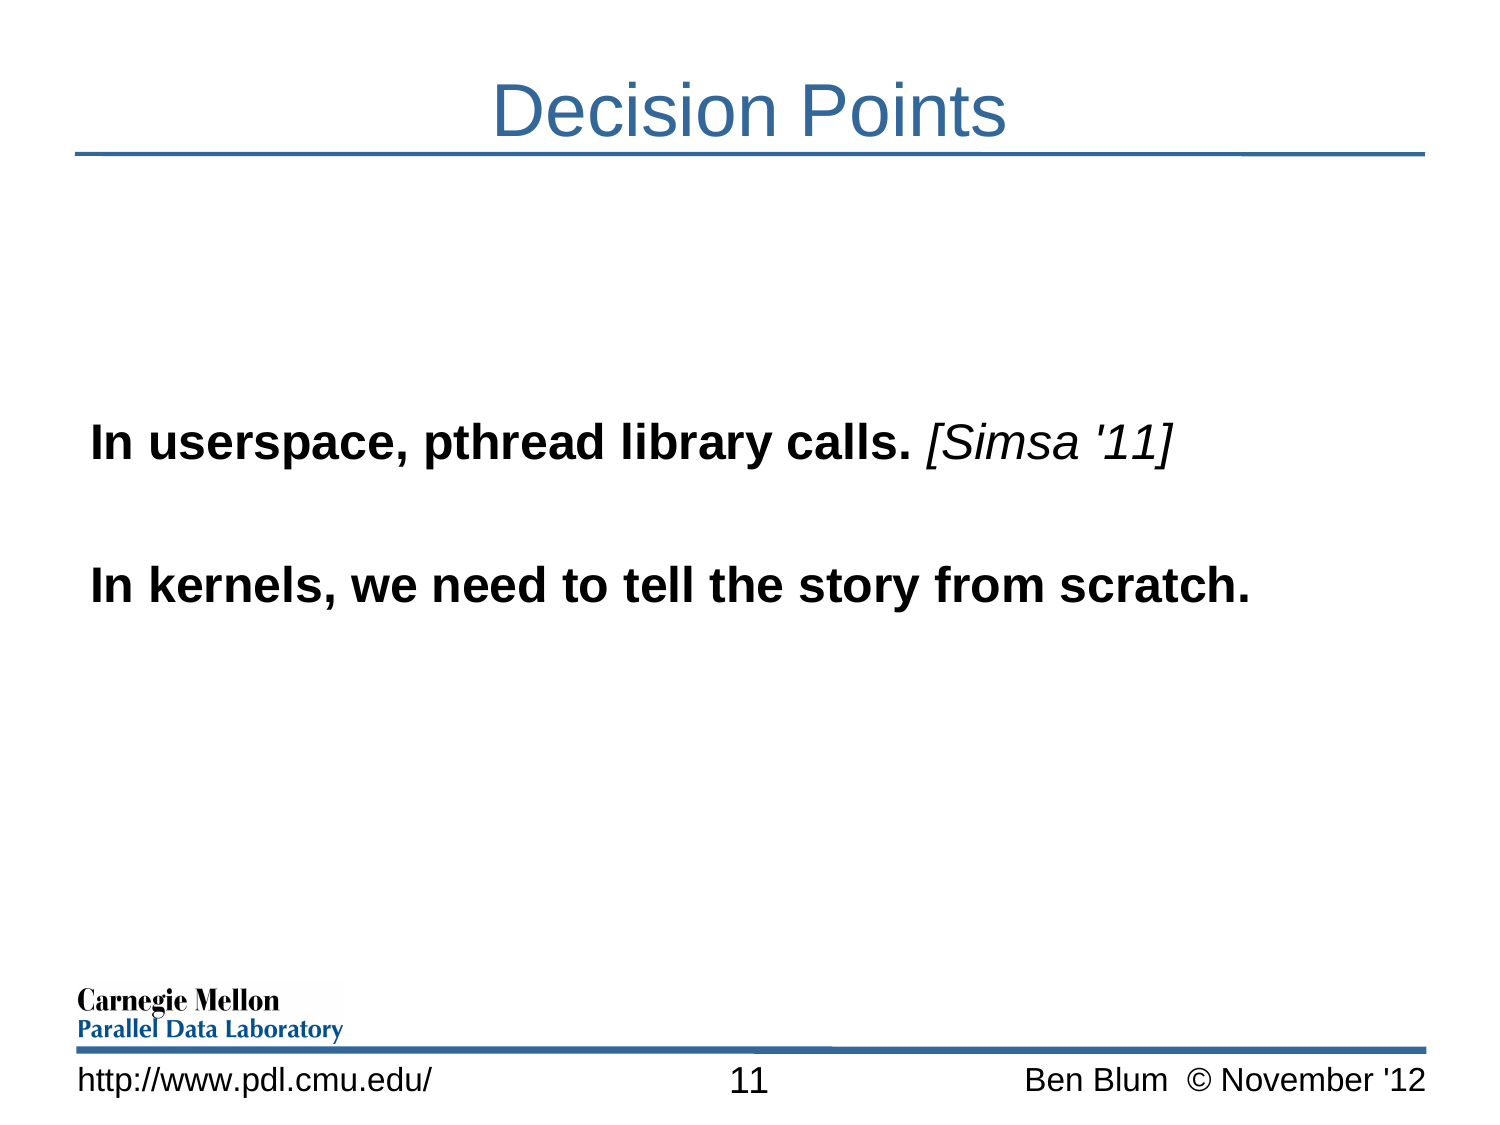

# Decision Points
In userspace, pthread library calls. [Simsa '11]
In kernels, we need to tell the story from scratch.
11